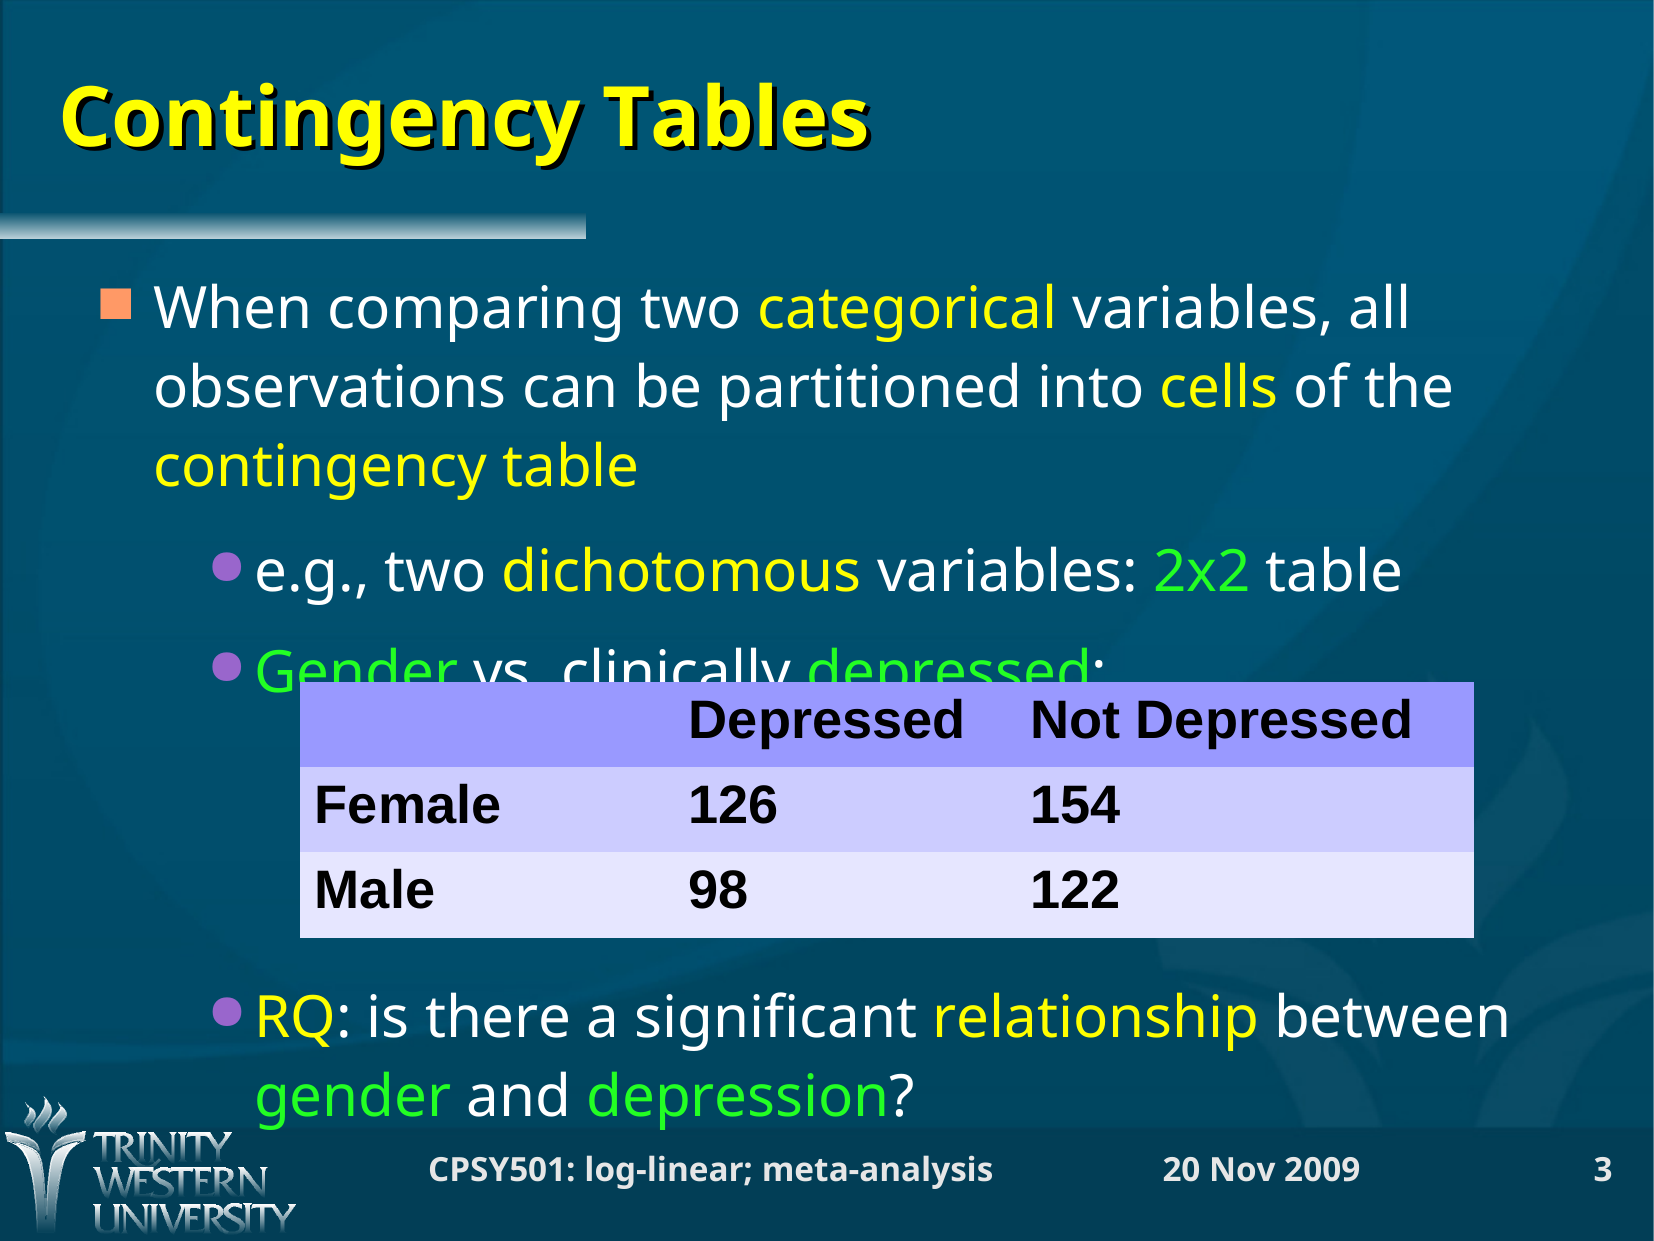

# Contingency Tables
When comparing two categorical variables, all observations can be partitioned into cells of the contingency table
e.g., two dichotomous variables: 2x2 table
Gender vs. clinically depressed:
| | Depressed | Not Depressed |
| --- | --- | --- |
| Female | 126 | 154 |
| Male | 98 | 122 |
RQ: is there a significant relationship between gender and depression?
CPSY501: log-linear; meta-analysis
20 Nov 2009
3